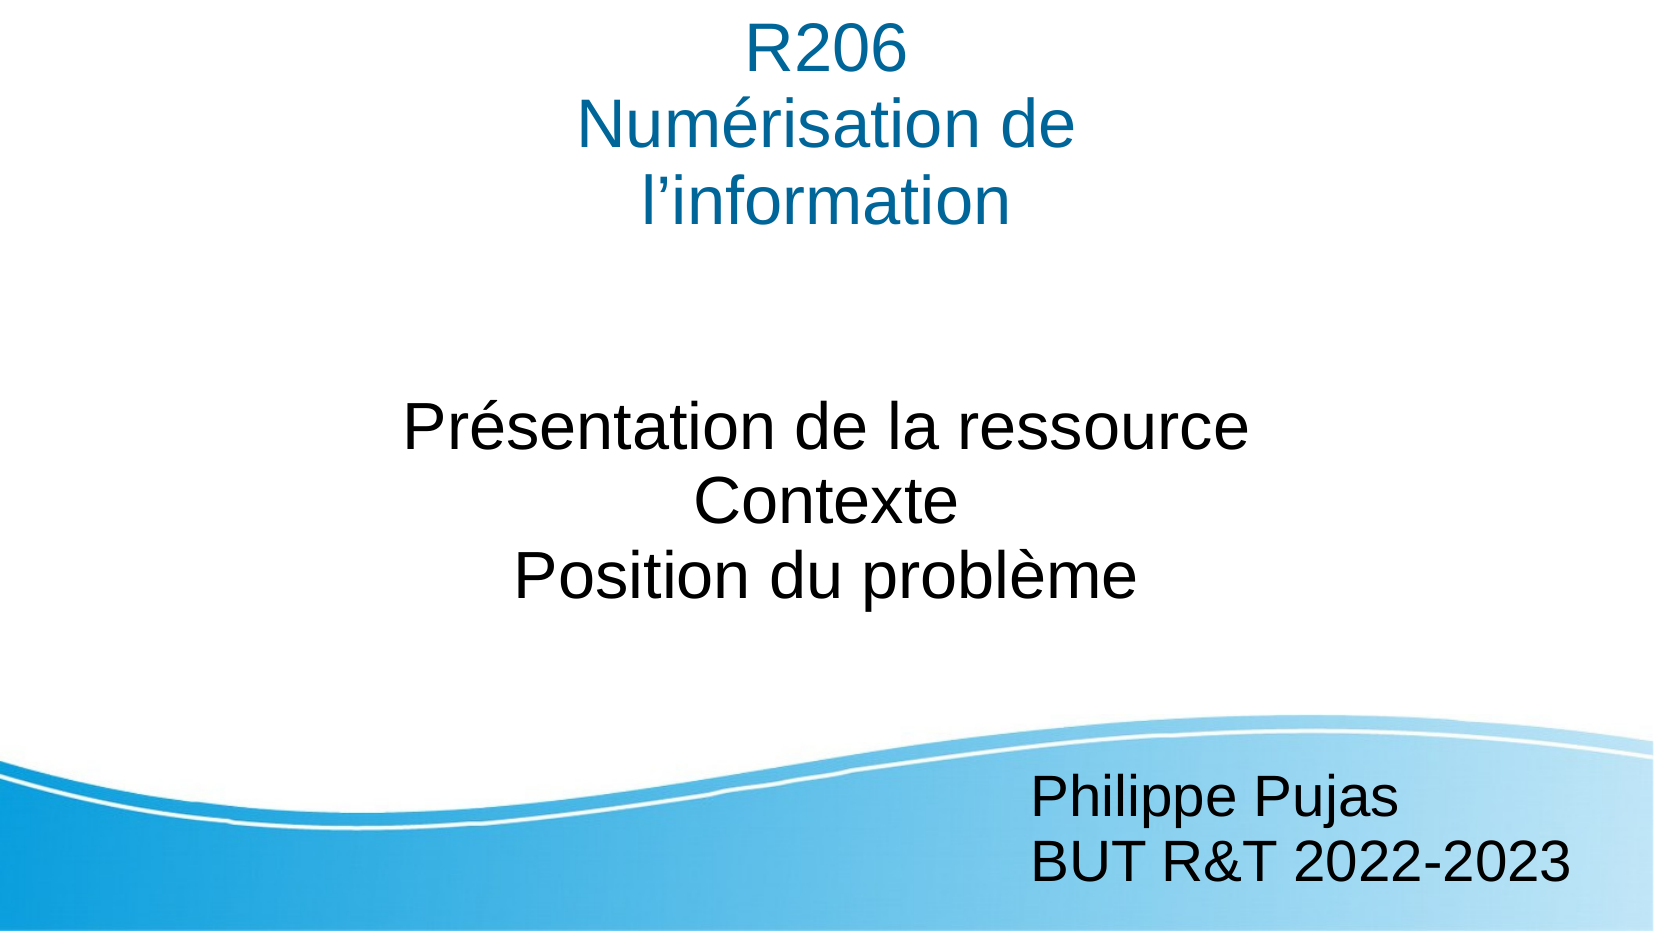

# R206 Numérisation de l’information
Présentation de la ressource
Contexte
Position du problème
Philippe Pujas
BUT R&T 2022-2023